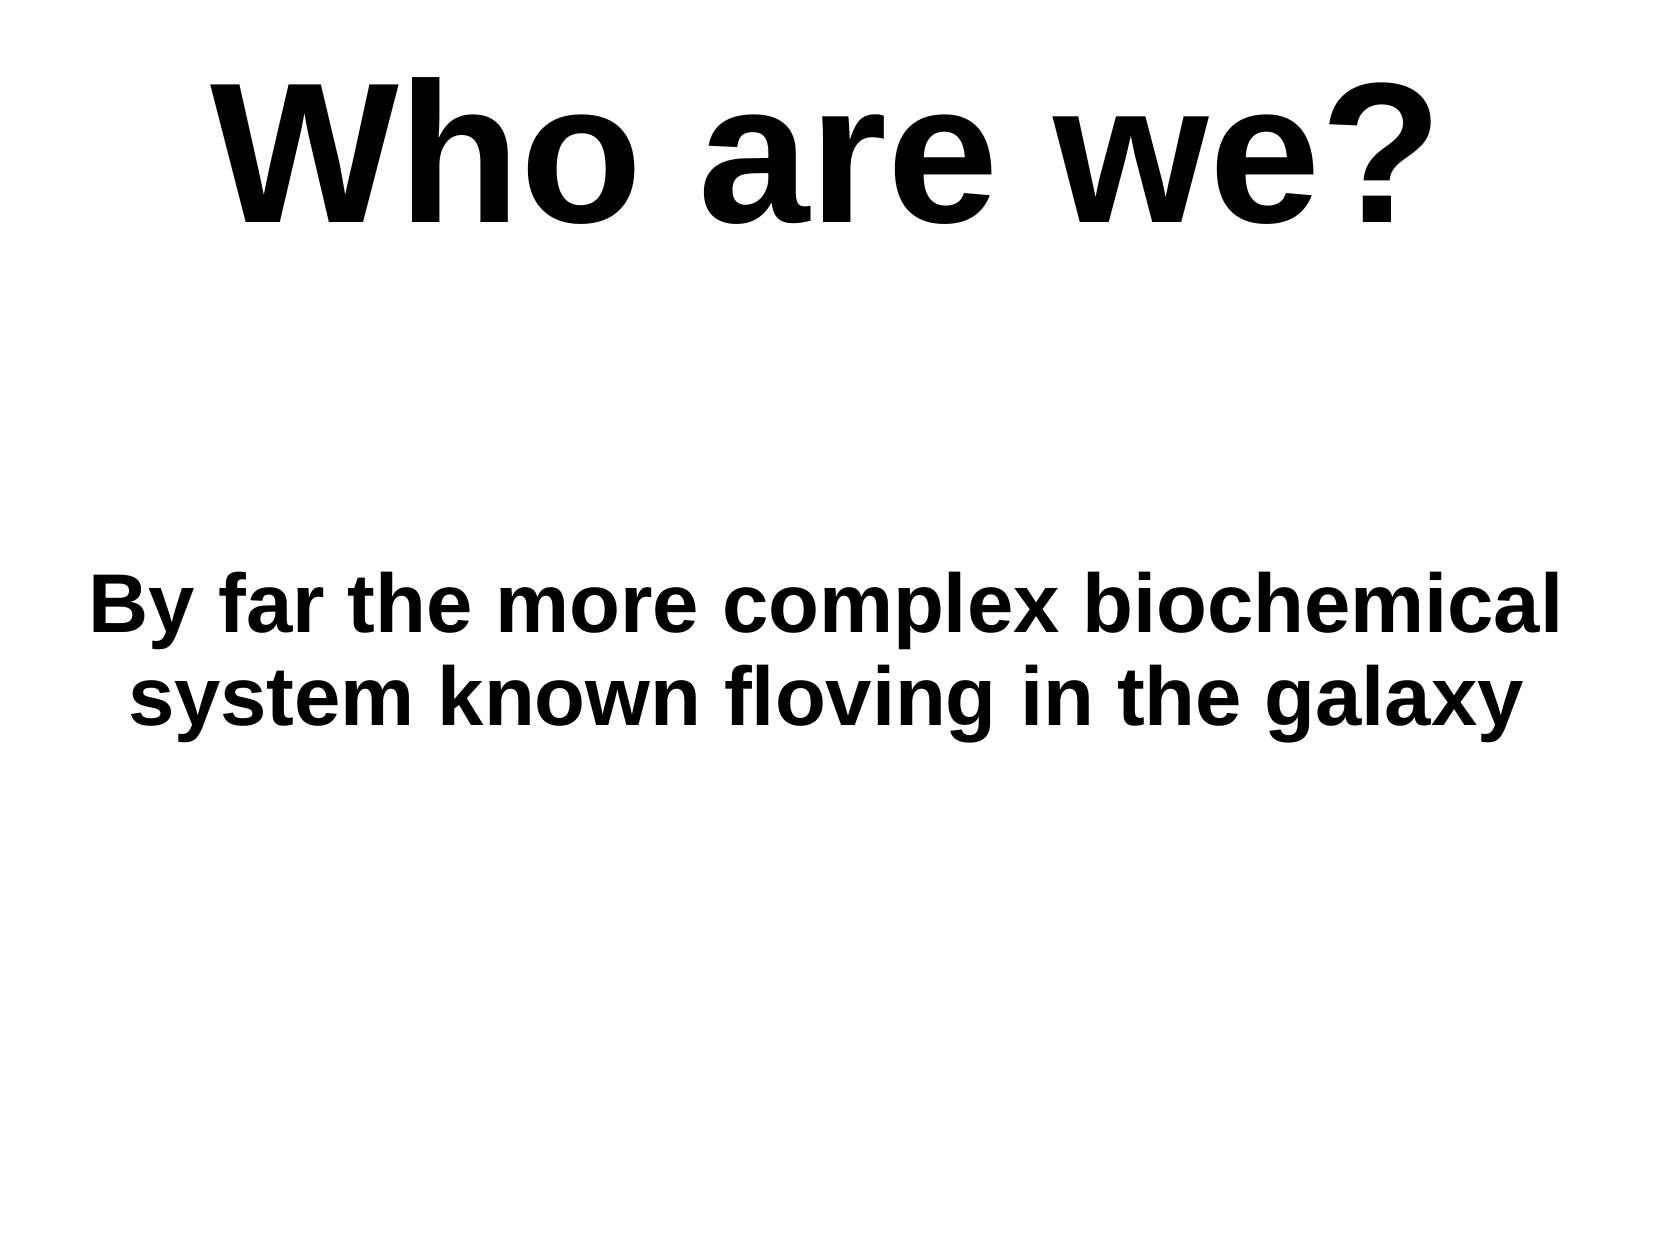

# Who are we?
By far the more complex biochemical system known floving in the galaxy